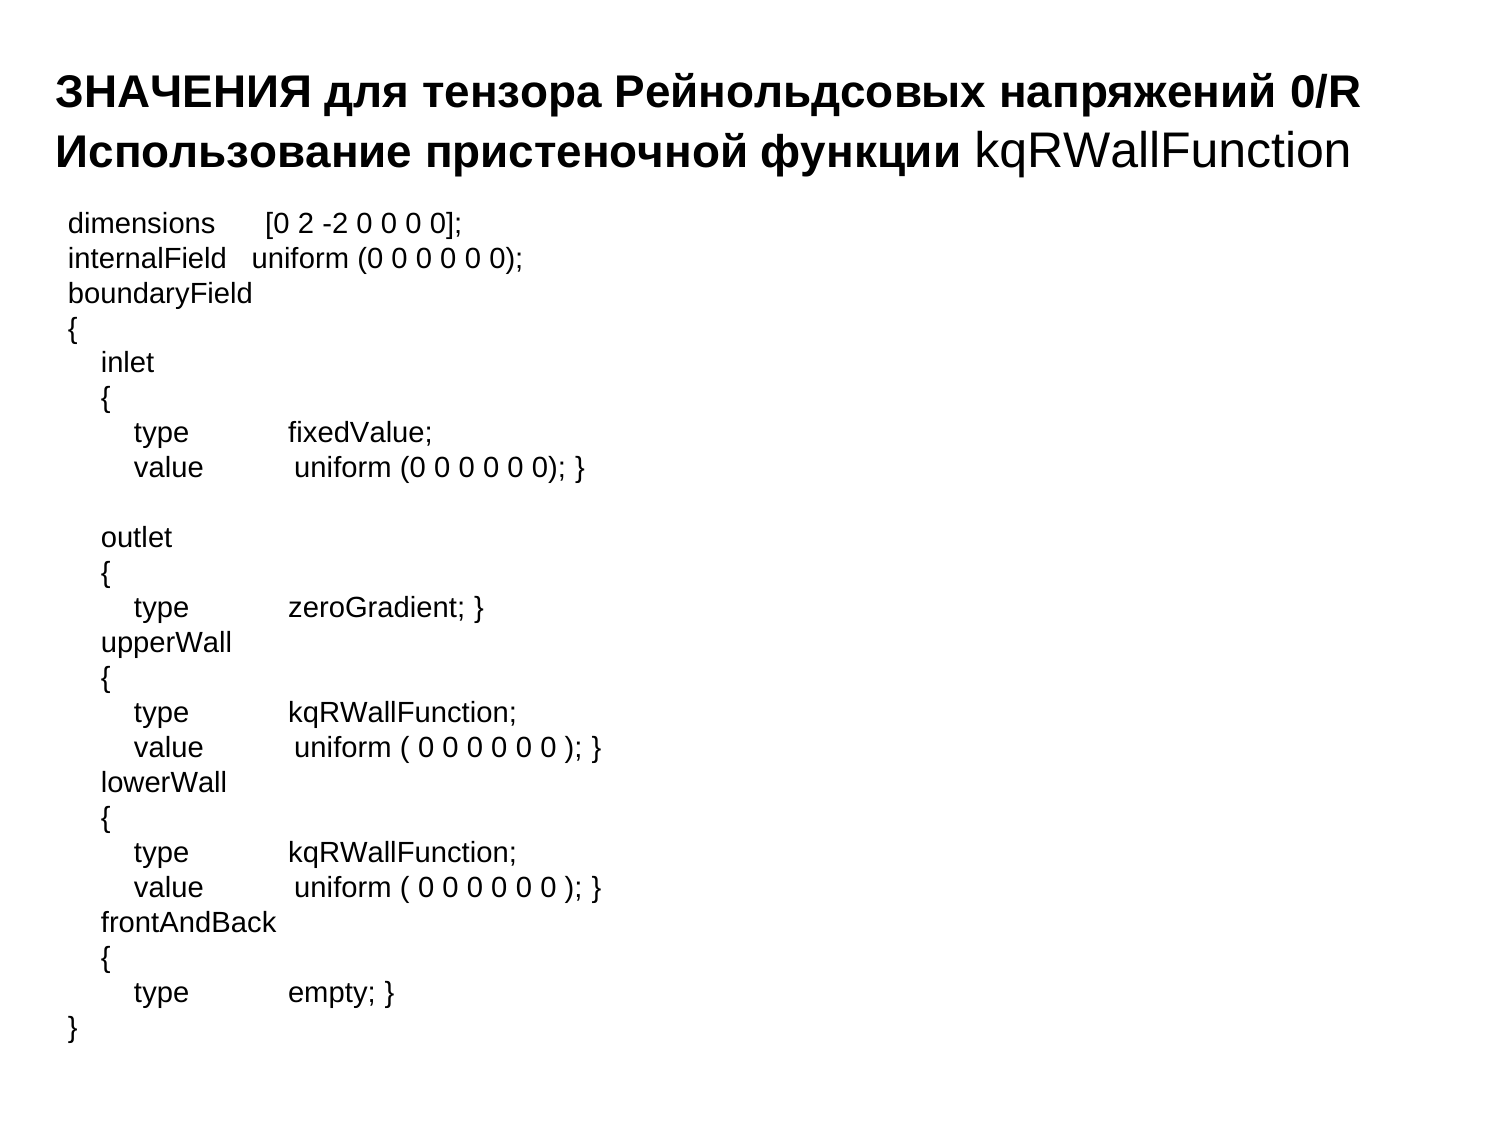

ЗНАЧЕНИЯ для тензора Рейнольдсовых напряжений 0/R
Использование пристеночной функции kqRWallFunction
dimensions [0 2 -2 0 0 0 0];
internalField uniform (0 0 0 0 0 0);
boundaryField
{
 inlet
 {
 type fixedValue;
 value uniform (0 0 0 0 0 0); }
 outlet
 {
 type zeroGradient; }
 upperWall
 {
 type kqRWallFunction;
 value uniform ( 0 0 0 0 0 0 ); }
 lowerWall
 {
 type kqRWallFunction;
 value uniform ( 0 0 0 0 0 0 ); }
 frontAndBack
 {
 type empty; }
}